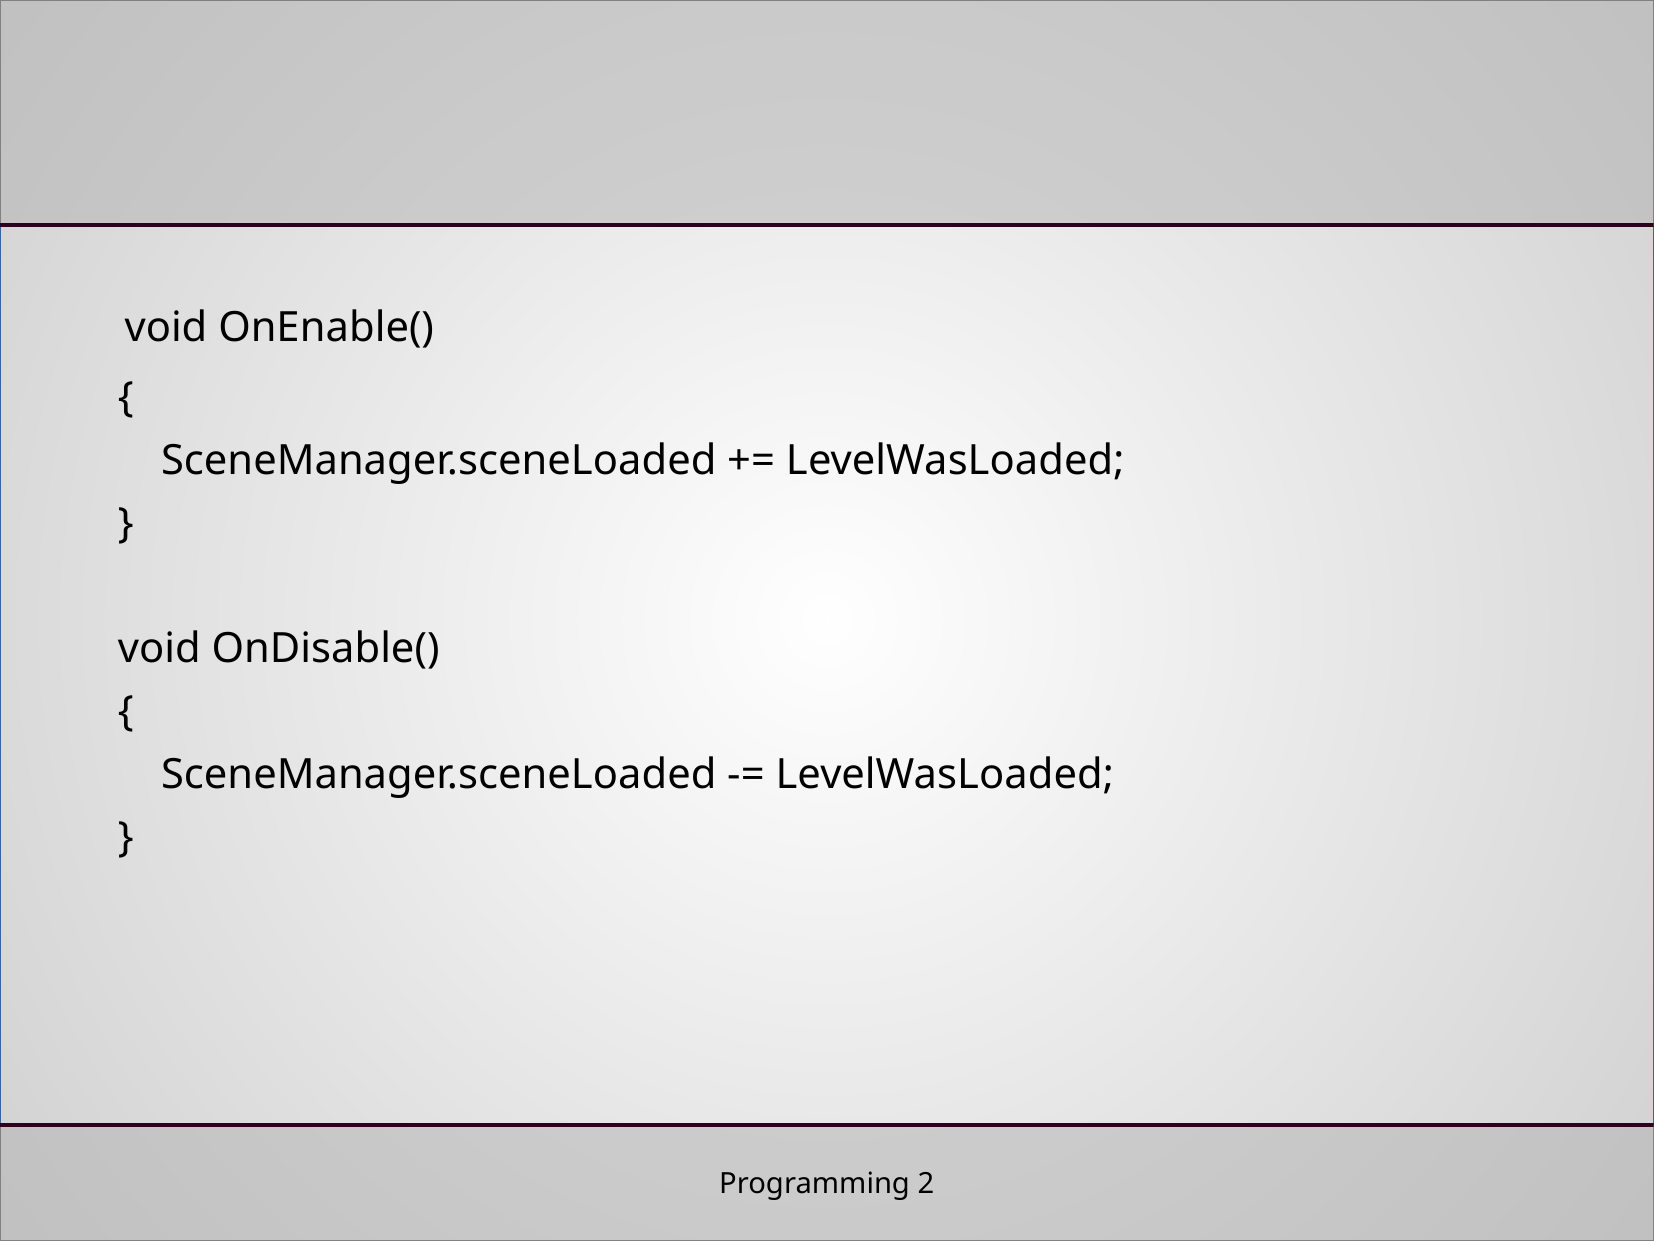

#
 void OnEnable()
 {
 SceneManager.sceneLoaded += LevelWasLoaded;
 }
 void OnDisable()
 {
 SceneManager.sceneLoaded -= LevelWasLoaded;
 }